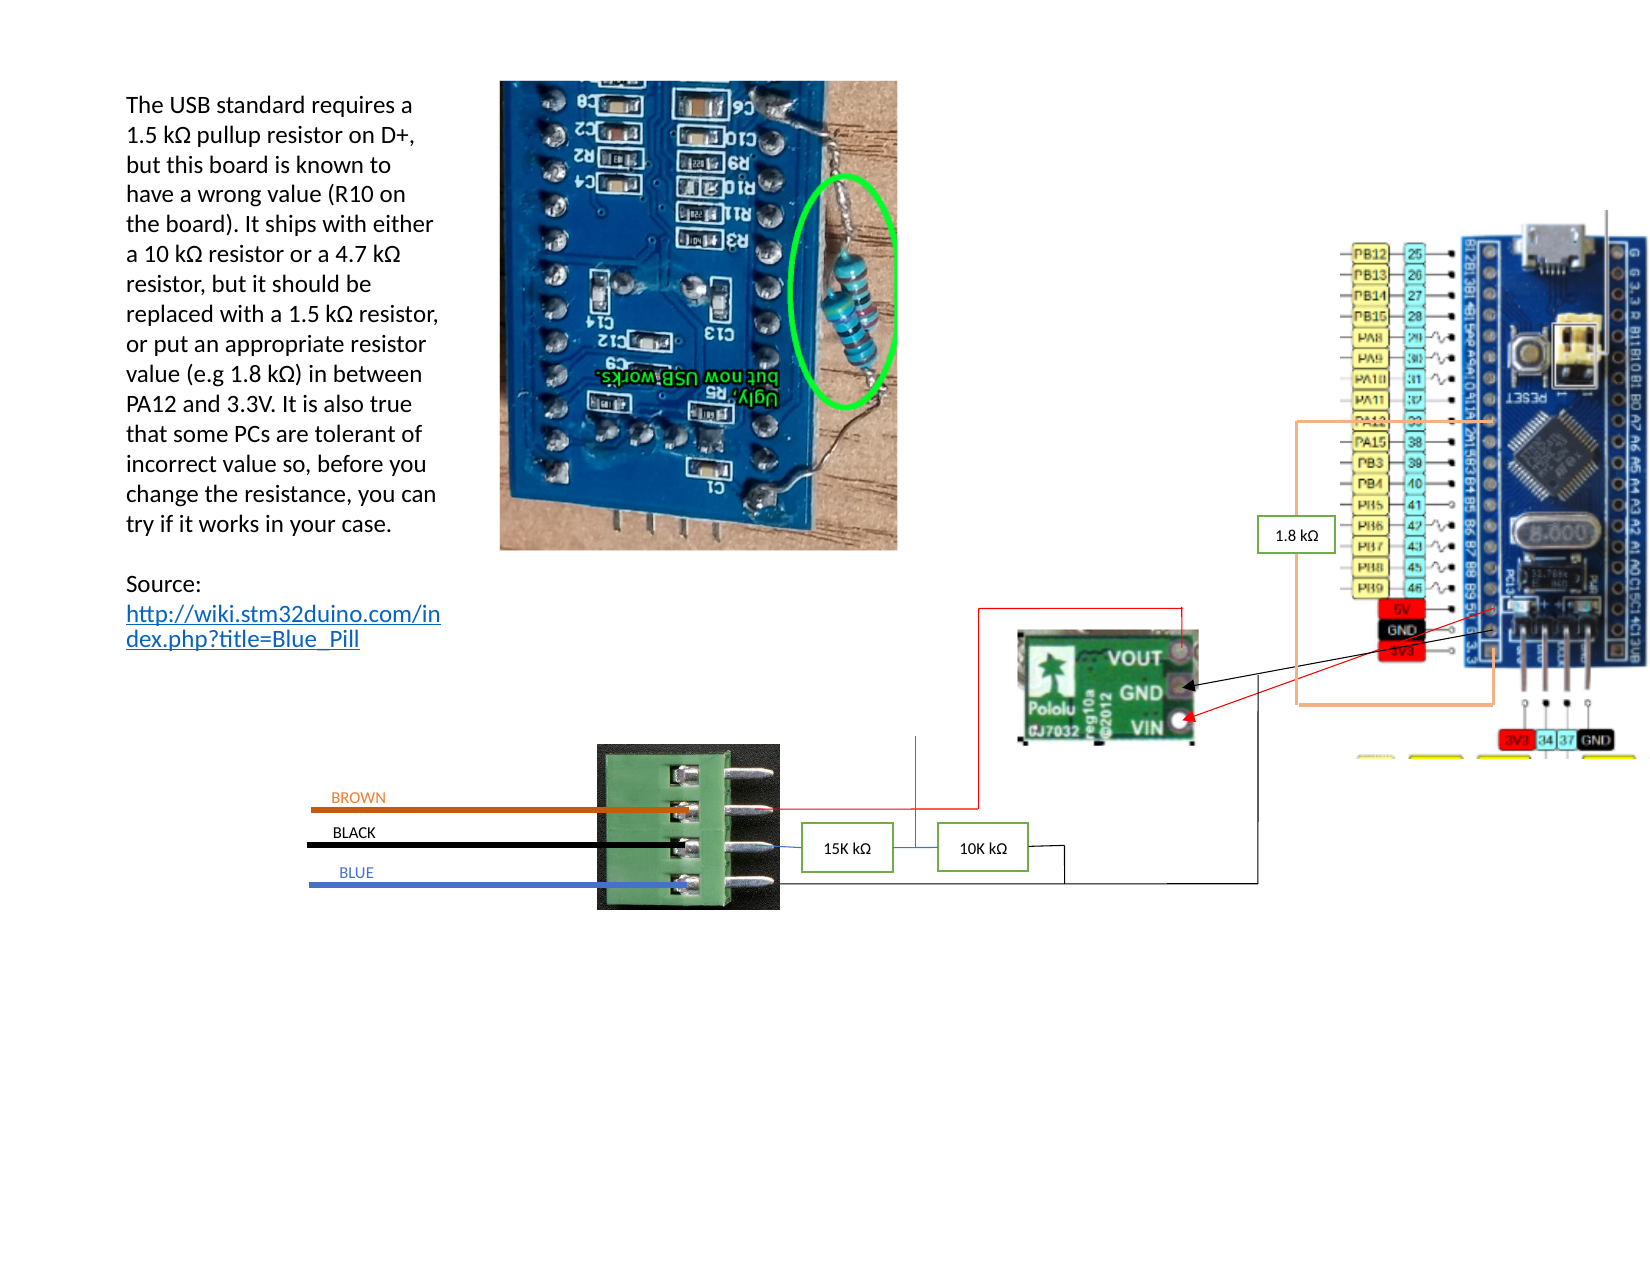

The USB standard requires a 1.5 kΩ pullup resistor on D+, but this board is known to have a wrong value (R10 on the board). It ships with either a 10 kΩ resistor or a 4.7 kΩ resistor, but it should be replaced with a 1.5 kΩ resistor, or put an appropriate resistor value (e.g 1.8 kΩ) in between PA12 and 3.3V. It is also true that some PCs are tolerant of incorrect value so, before you change the resistance, you can try if it works in your case.
Source: http://wiki.stm32duino.com/index.php?title=Blue_Pill
1.8 kΩ
BROWN
BLACK
15K kΩ
10K kΩ
BLUE